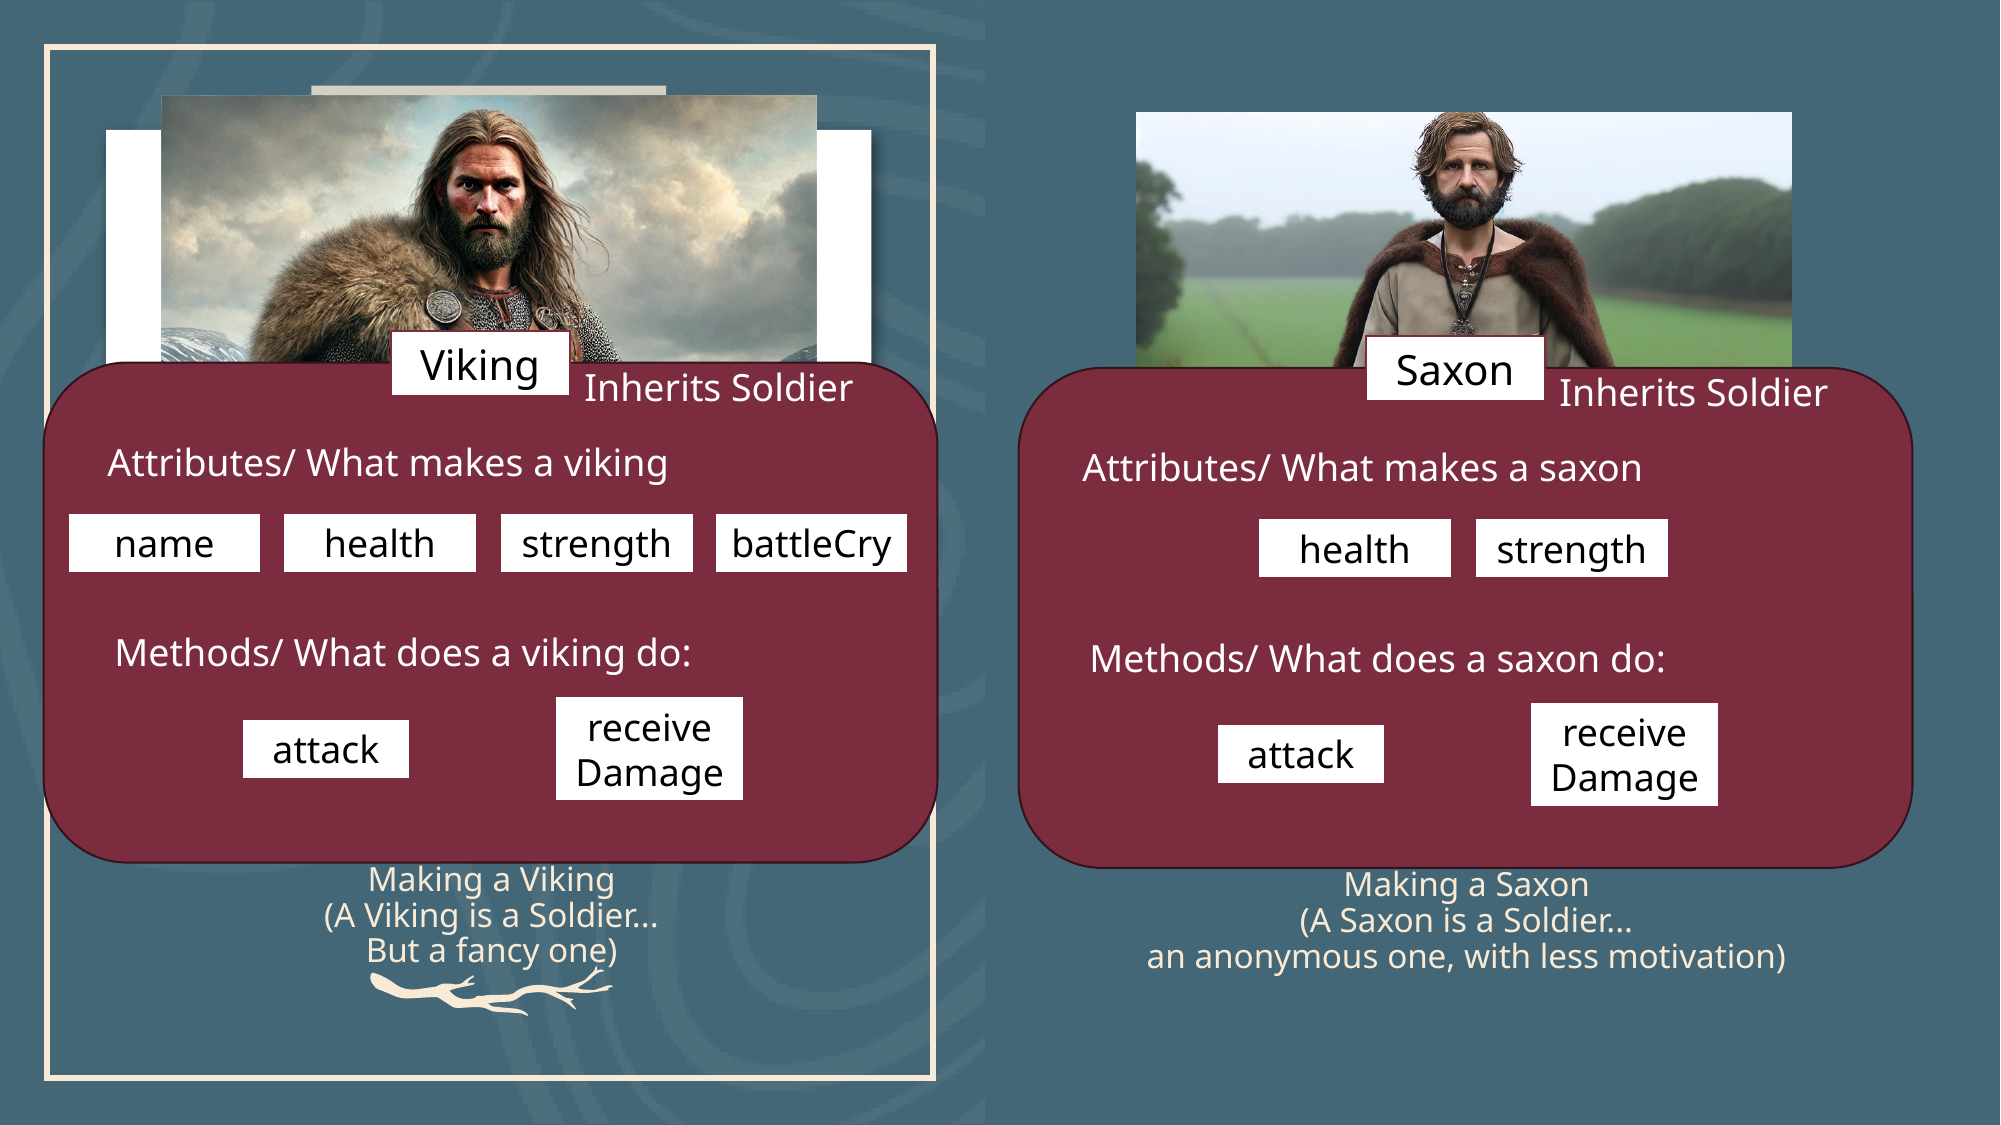

Viking
Inherits Soldier
Attributes/ What makes a viking
name
health
strength
battleCry
Methods/ What does a viking do:
receive
Damage
attack
Saxon
Inherits Soldier
Attributes/ What makes a saxon
health
strength
Methods/ What does a saxon do:
receive
Damage
attack
# Making a Viking (A Viking is a Soldier... But a fancy one)
Making a Saxon
(A Saxon is a Soldier...
an anonymous one, with less motivation)